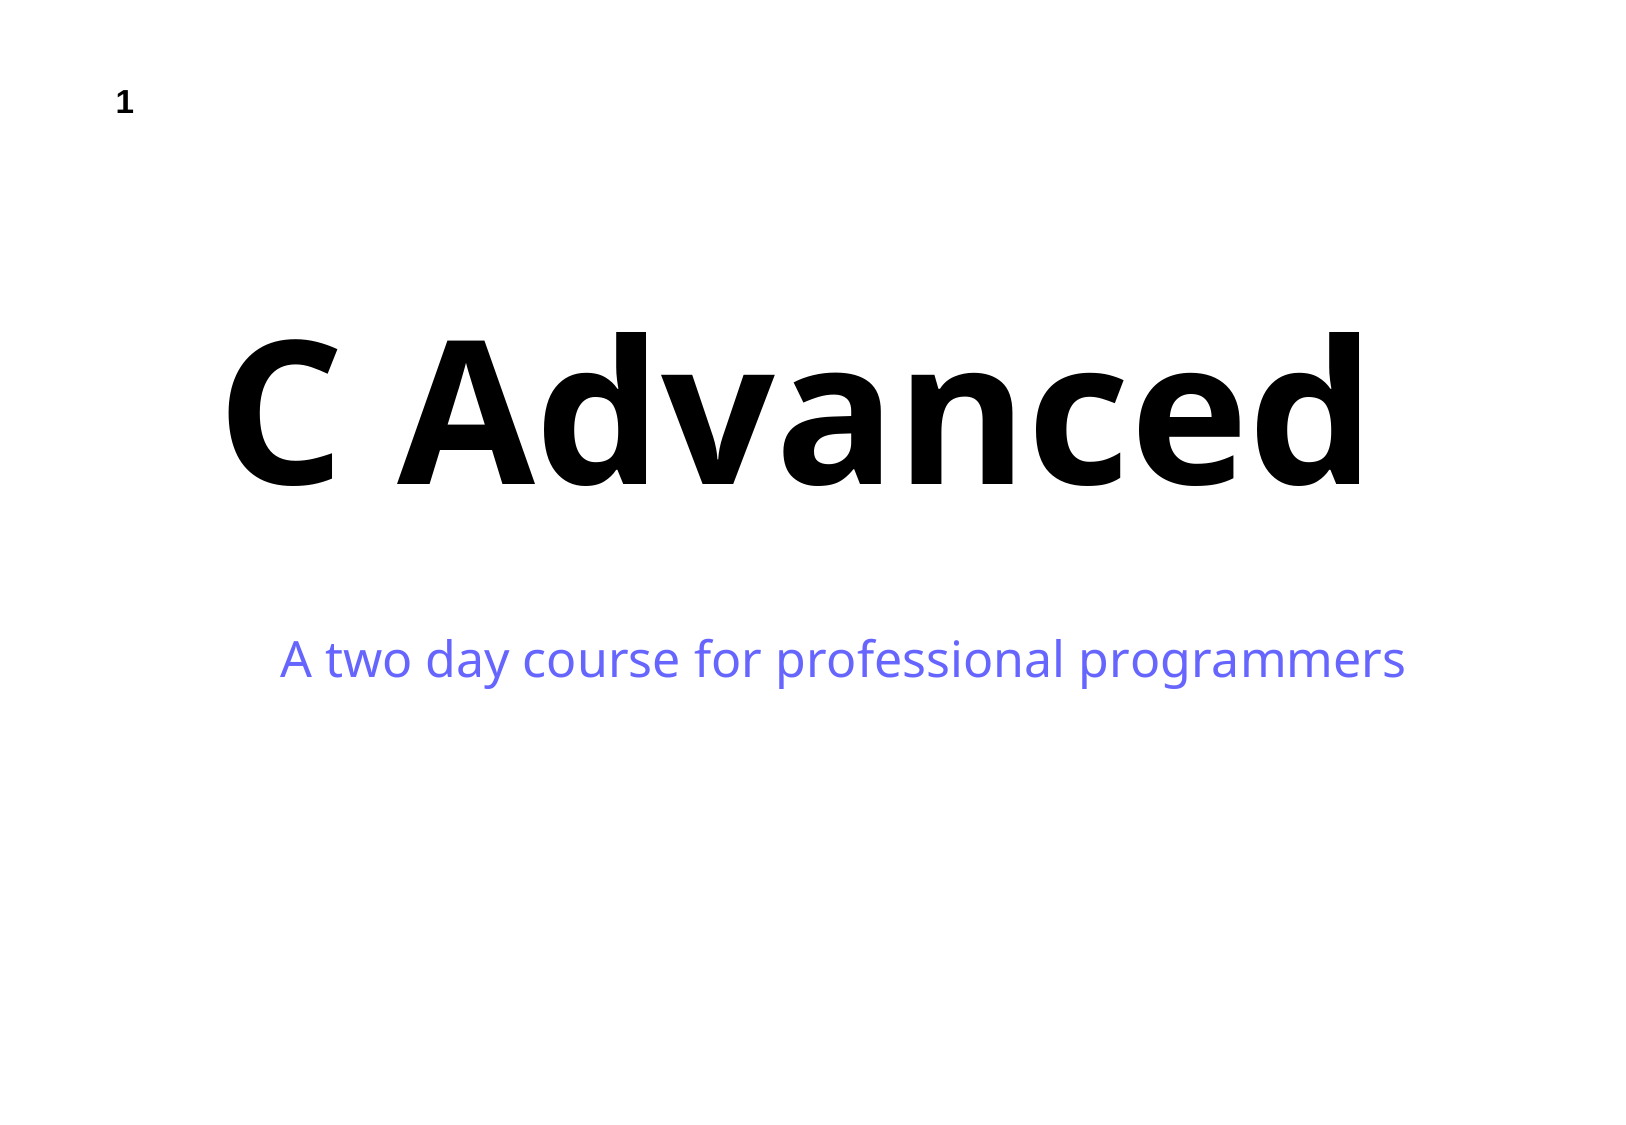

1
C Advanced
A two day course for professional programmers